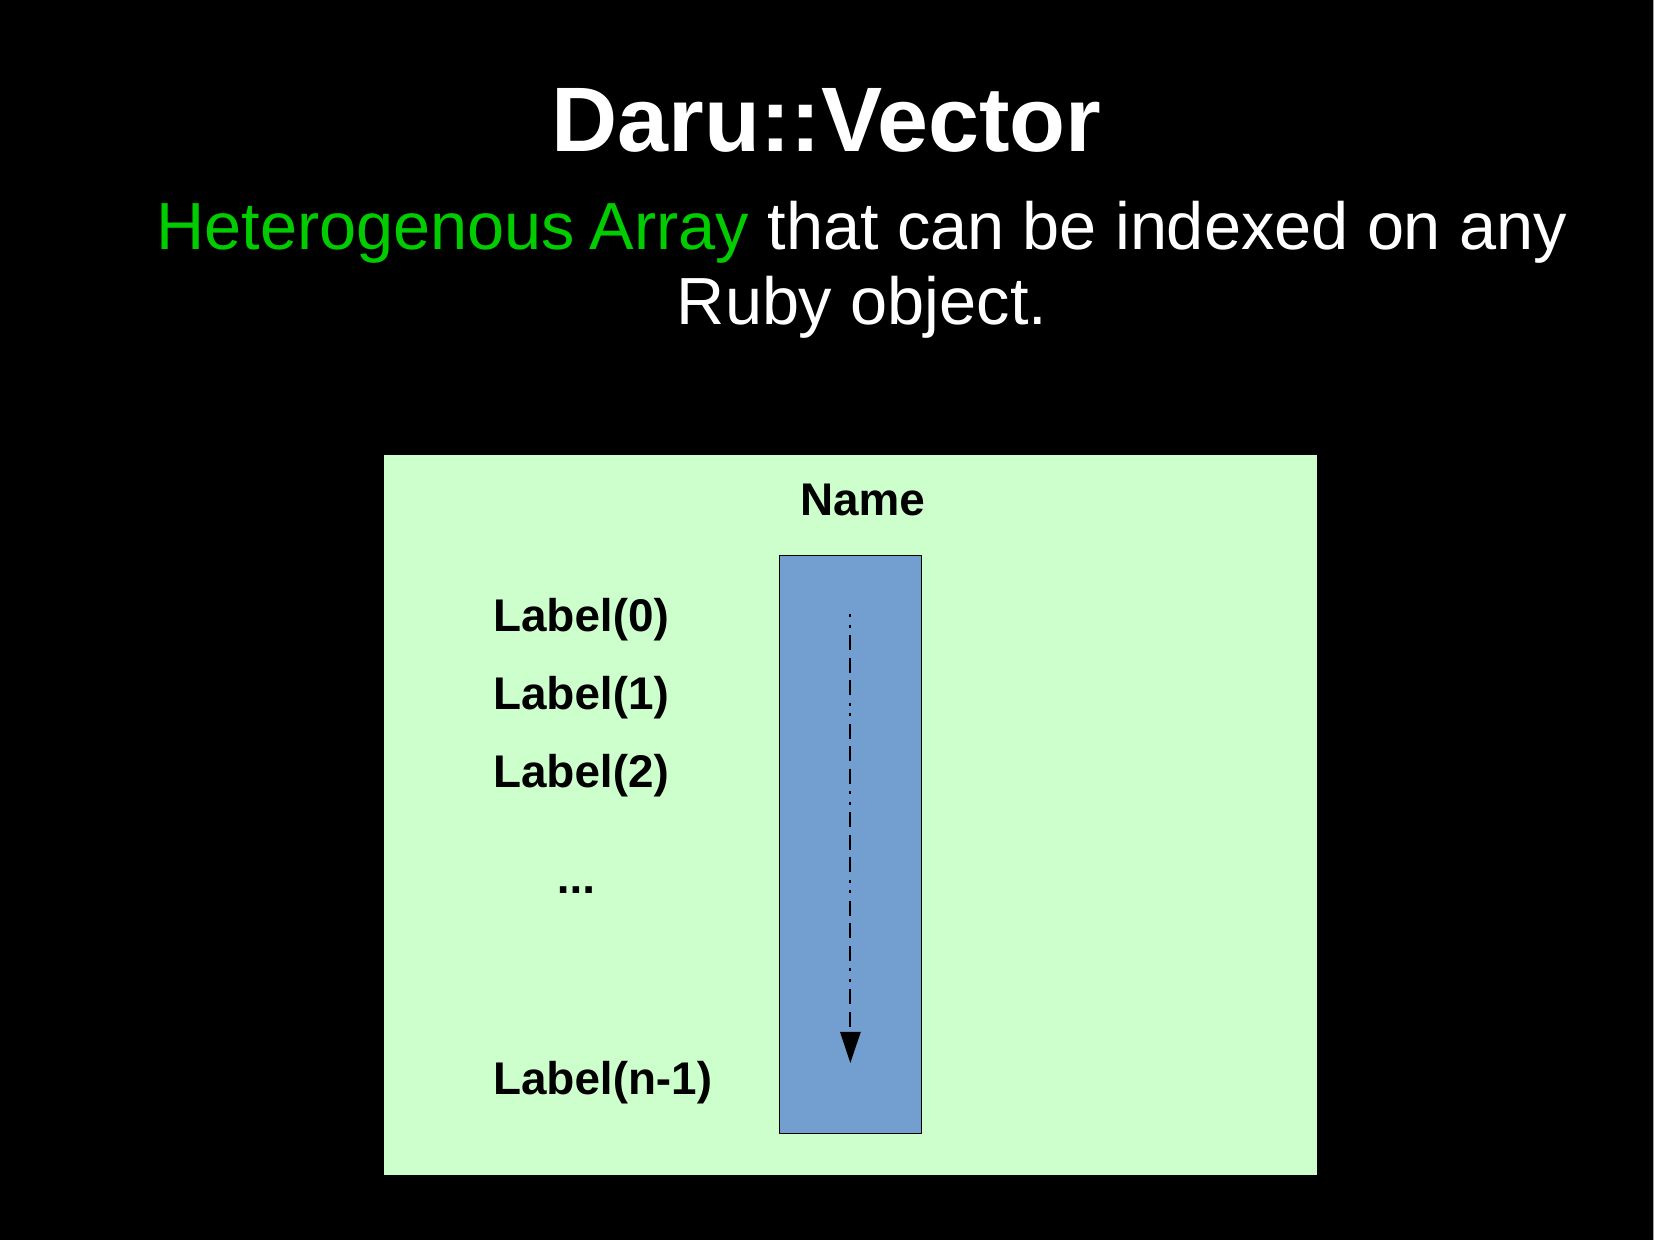

# Daru::Vector
Heterogenous Array that can be indexed on any Ruby object.
Name
Label(0)
Label(1)
Label(2)
 ...
Label(n-1)